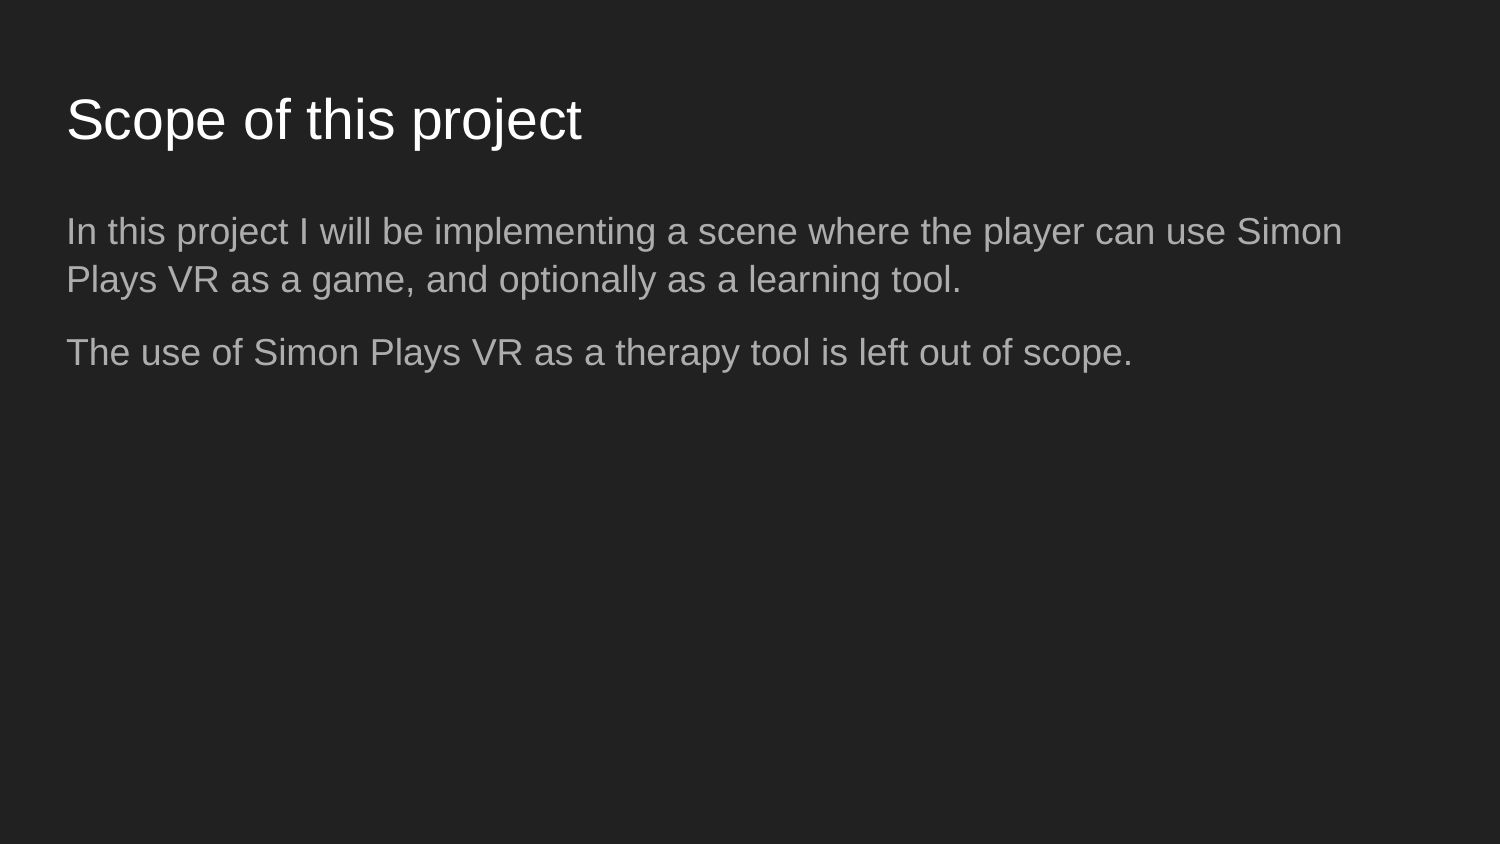

# Scope of this project
In this project I will be implementing a scene where the player can use Simon Plays VR as a game, and optionally as a learning tool.
The use of Simon Plays VR as a therapy tool is left out of scope.